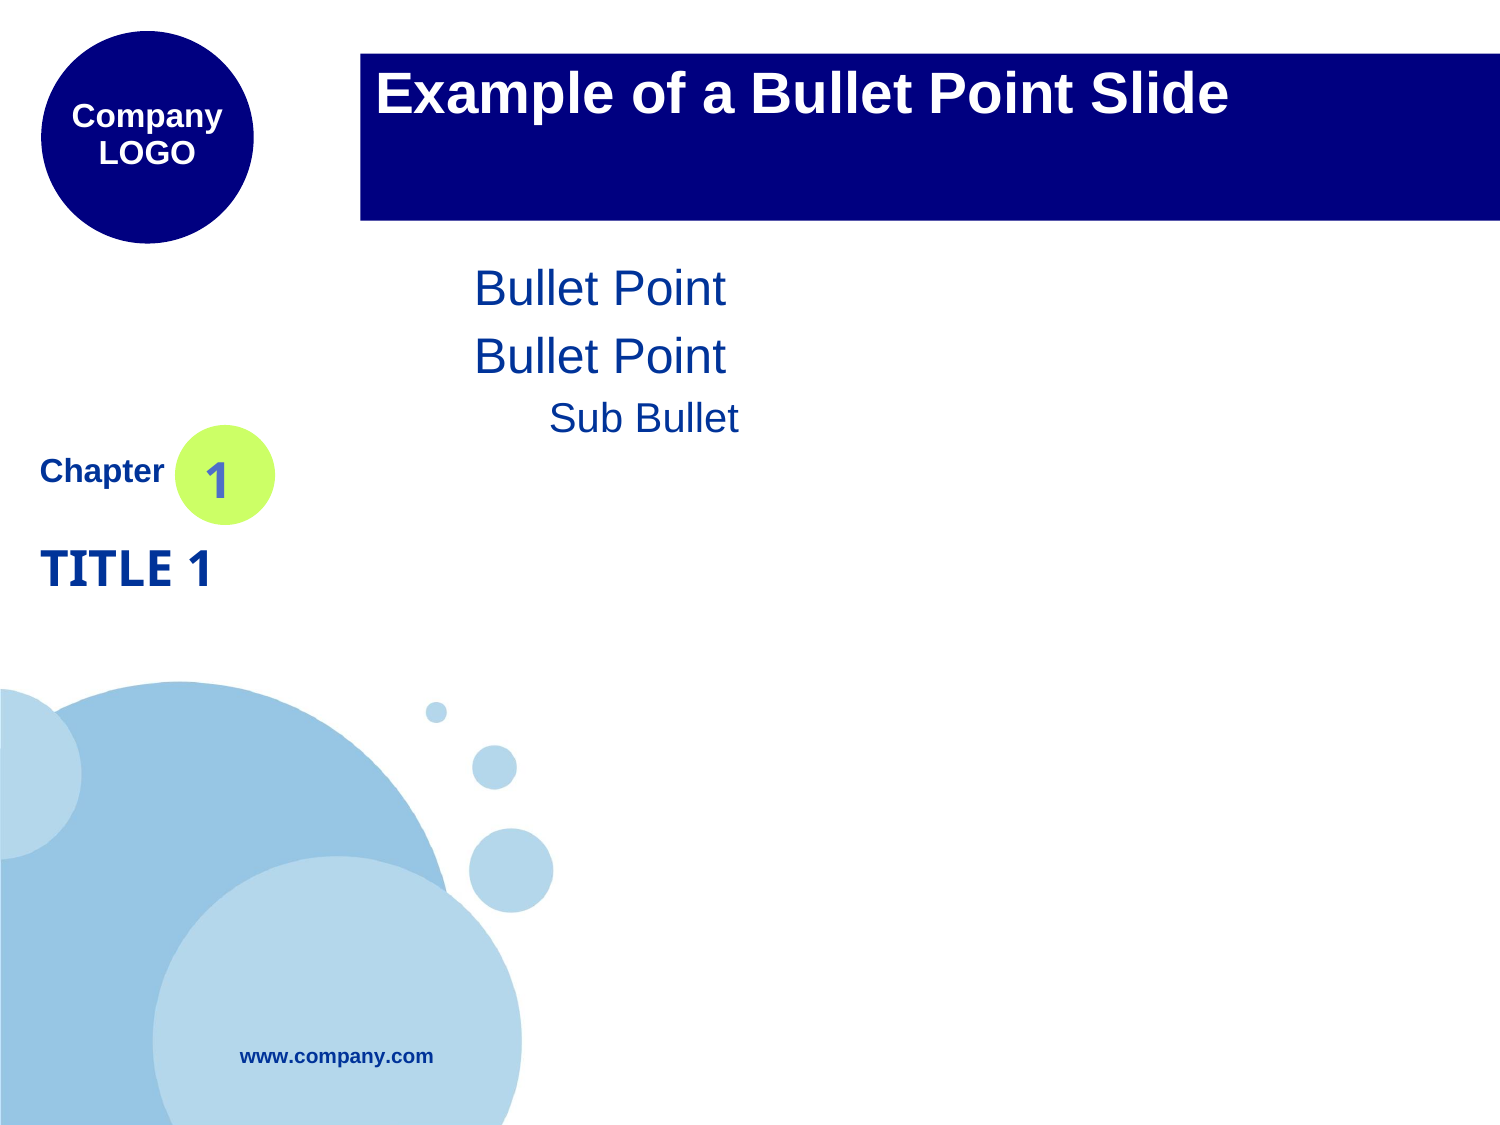

# Example of a Bullet Point Slide
Bullet Point
Bullet Point
Sub Bullet
1
Chapter
TITLE 1